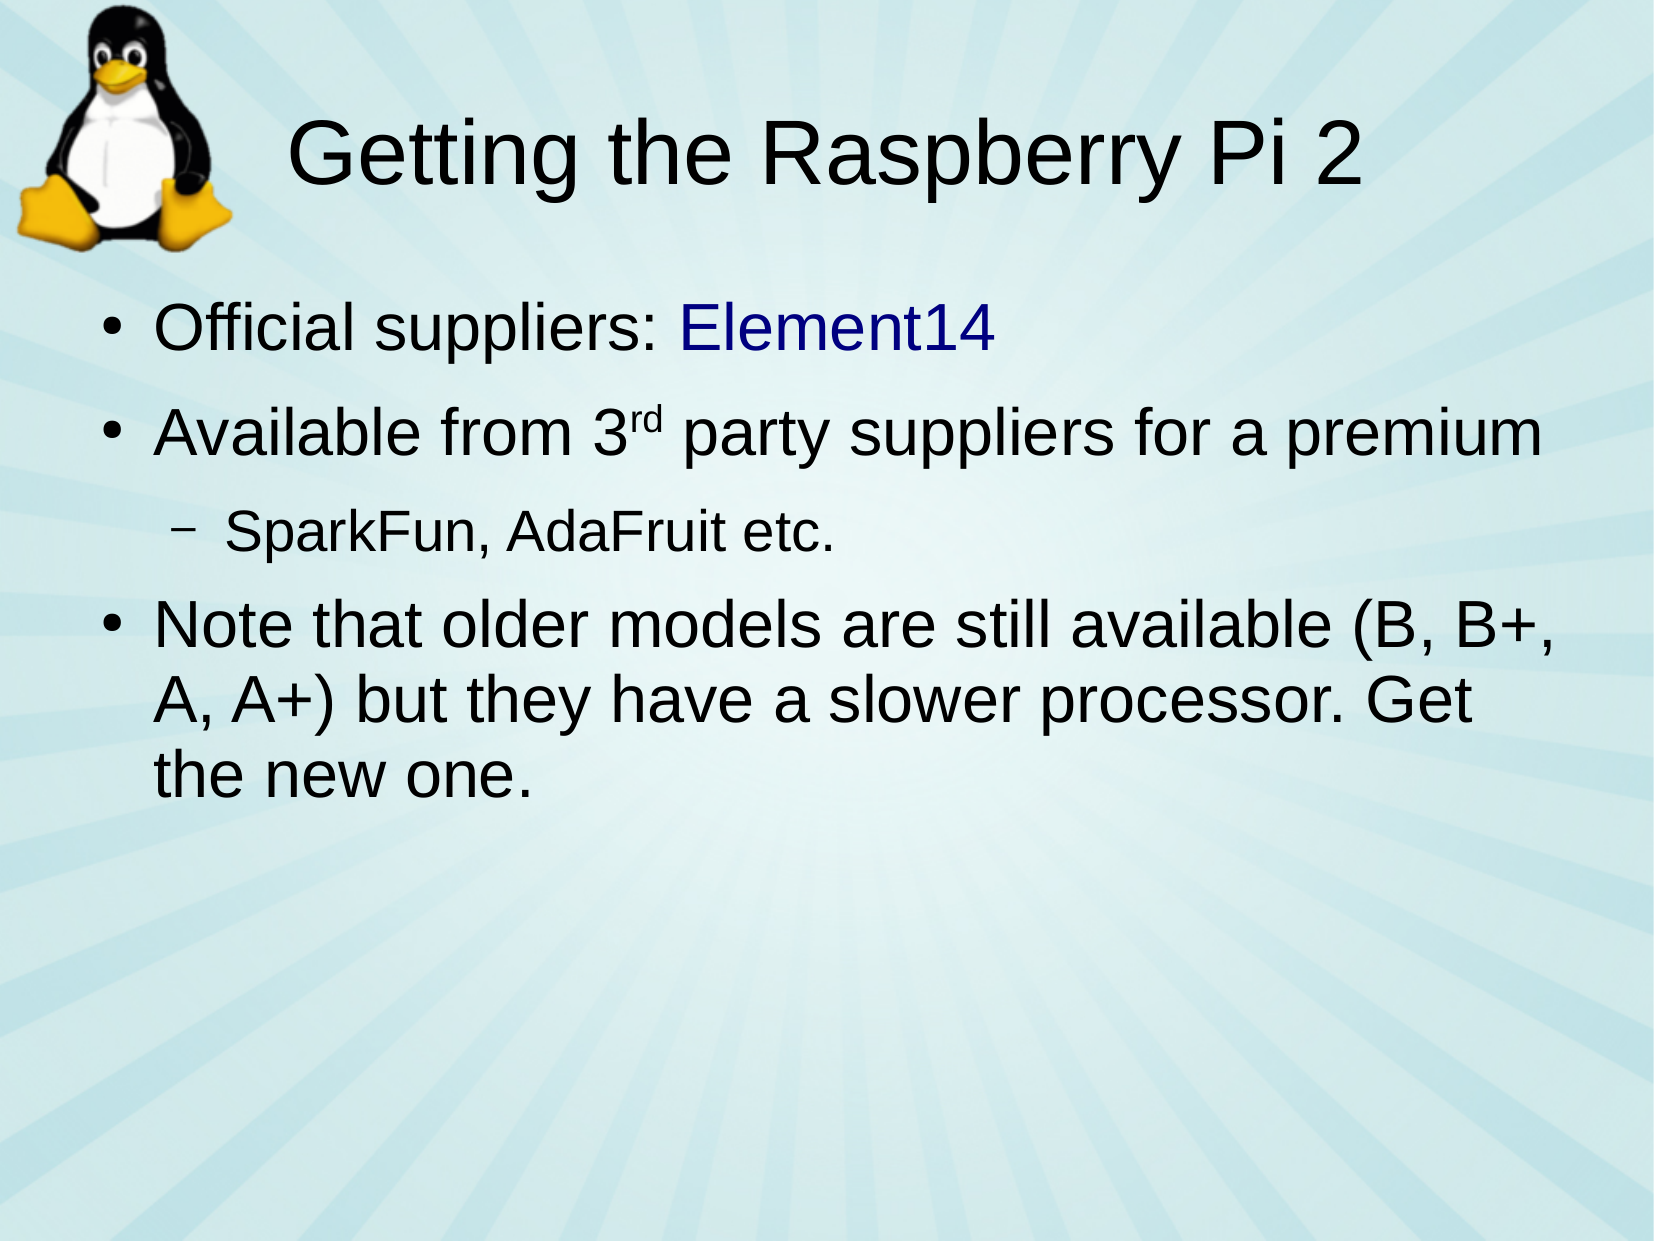

# Getting the Raspberry Pi 2
Official suppliers: Element14
Available from 3rd party suppliers for a premium
SparkFun, AdaFruit etc.
Note that older models are still available (B, B+, A, A+) but they have a slower processor. Get the new one.